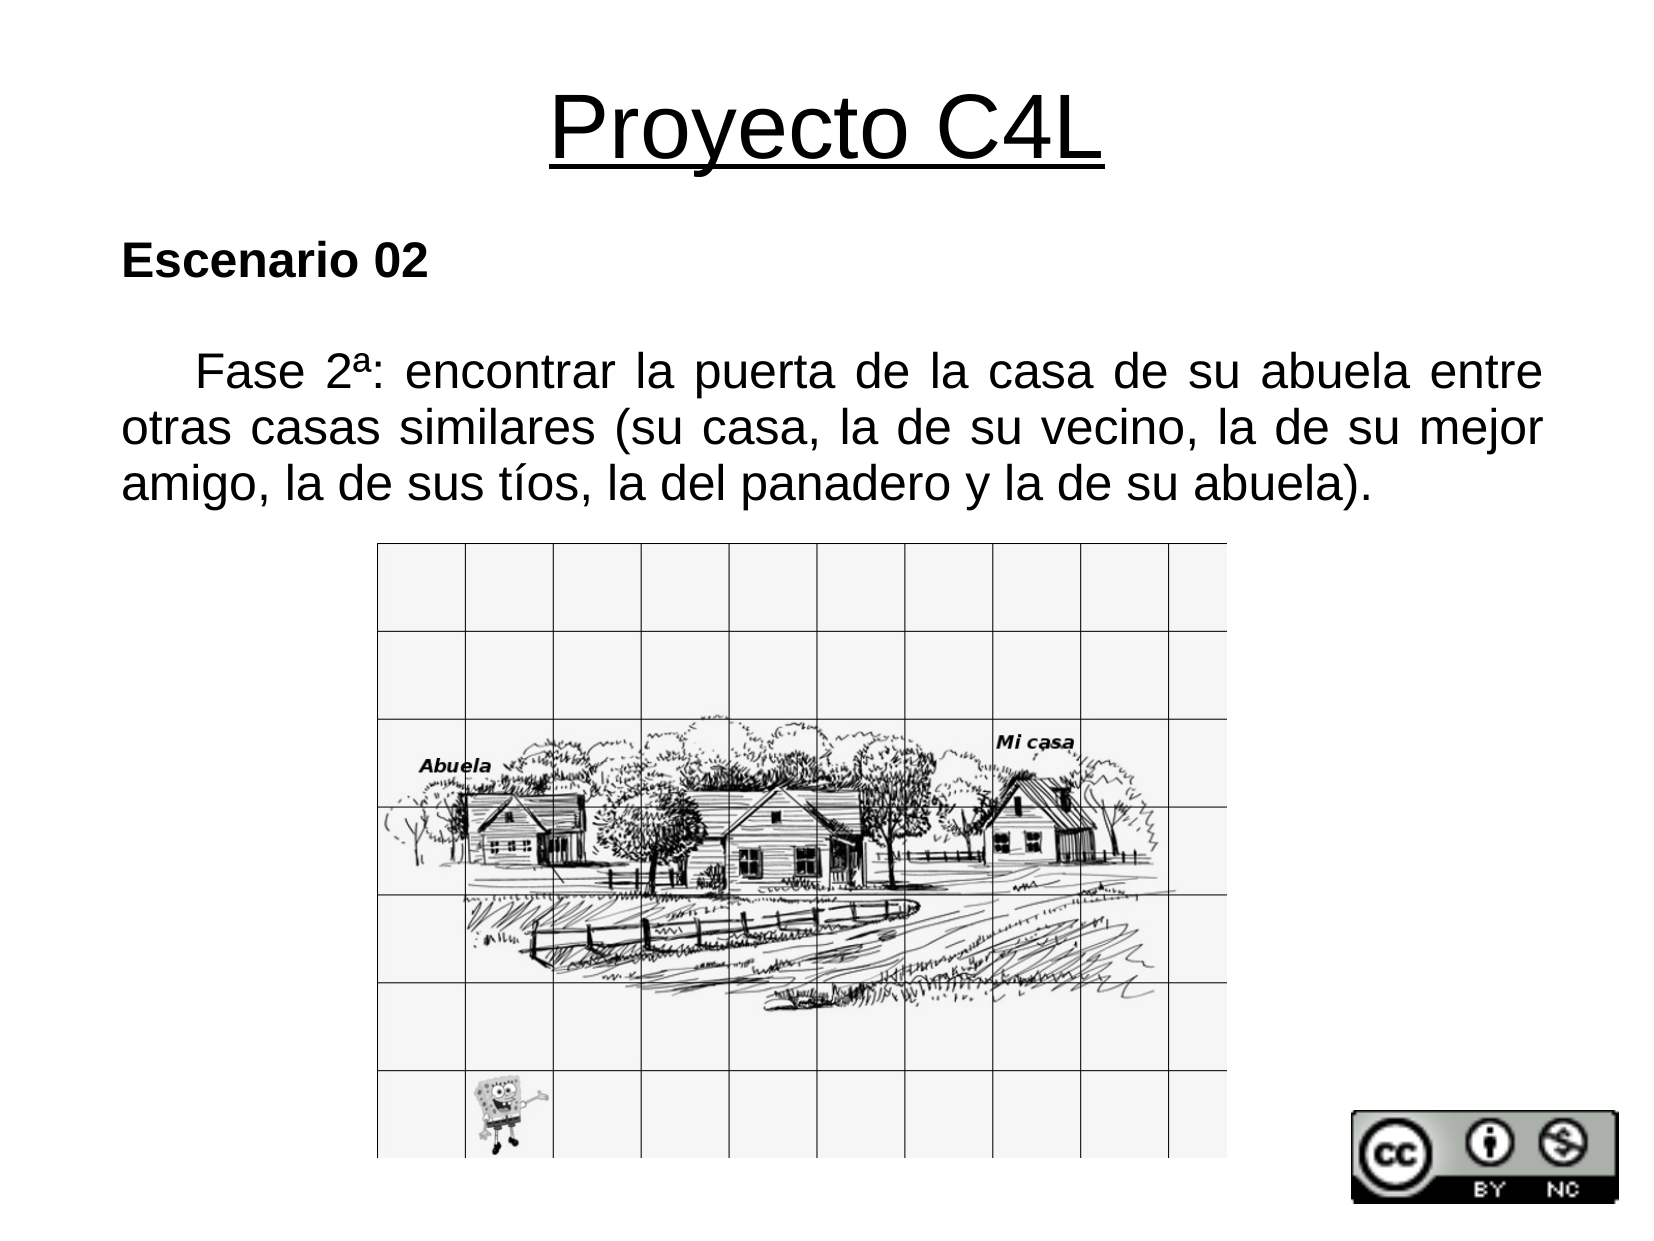

# Proyecto C4L
Escenario 02
	Fase 2ª: encontrar la puerta de la casa de su abuela entre otras casas similares (su casa, la de su vecino, la de su mejor amigo, la de sus tíos, la del panadero y la de su abuela).